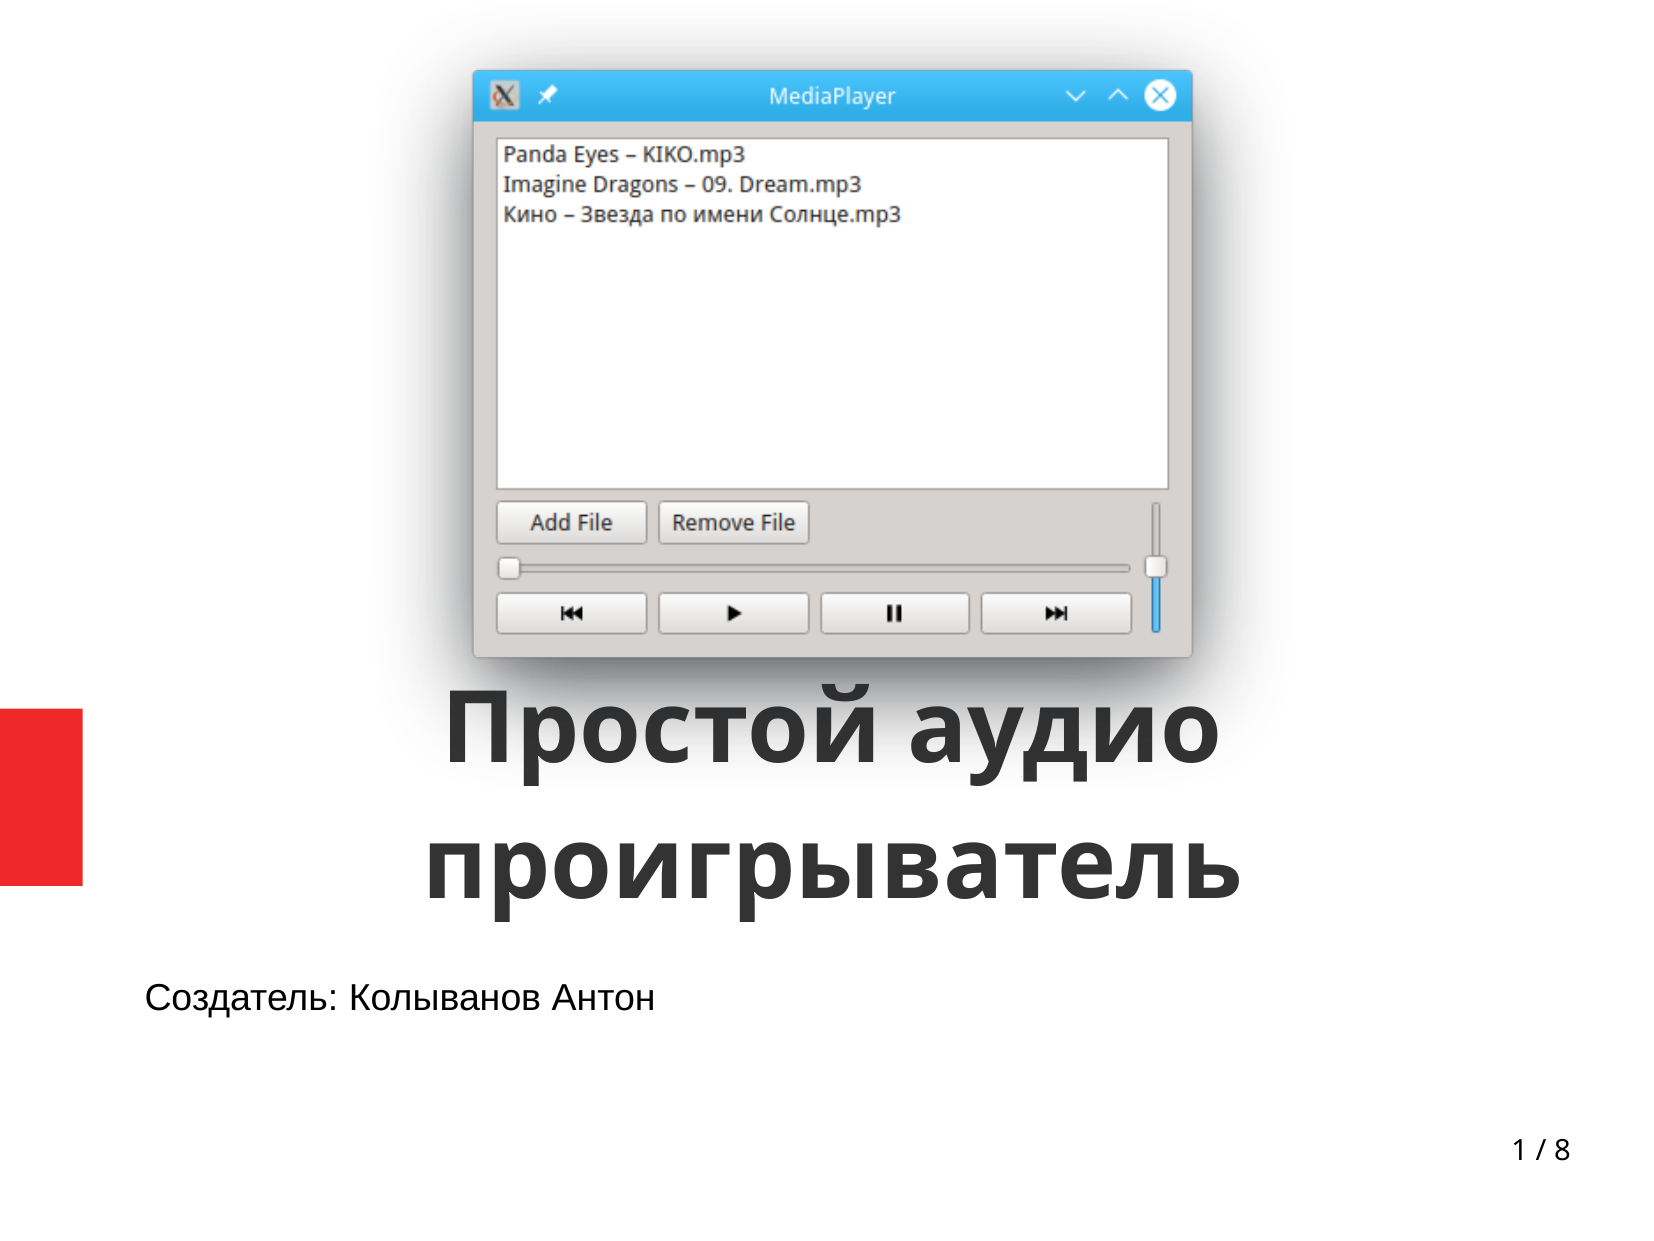

# Простой аудио проигрыватель
Создатель: Колыванов Антон
1